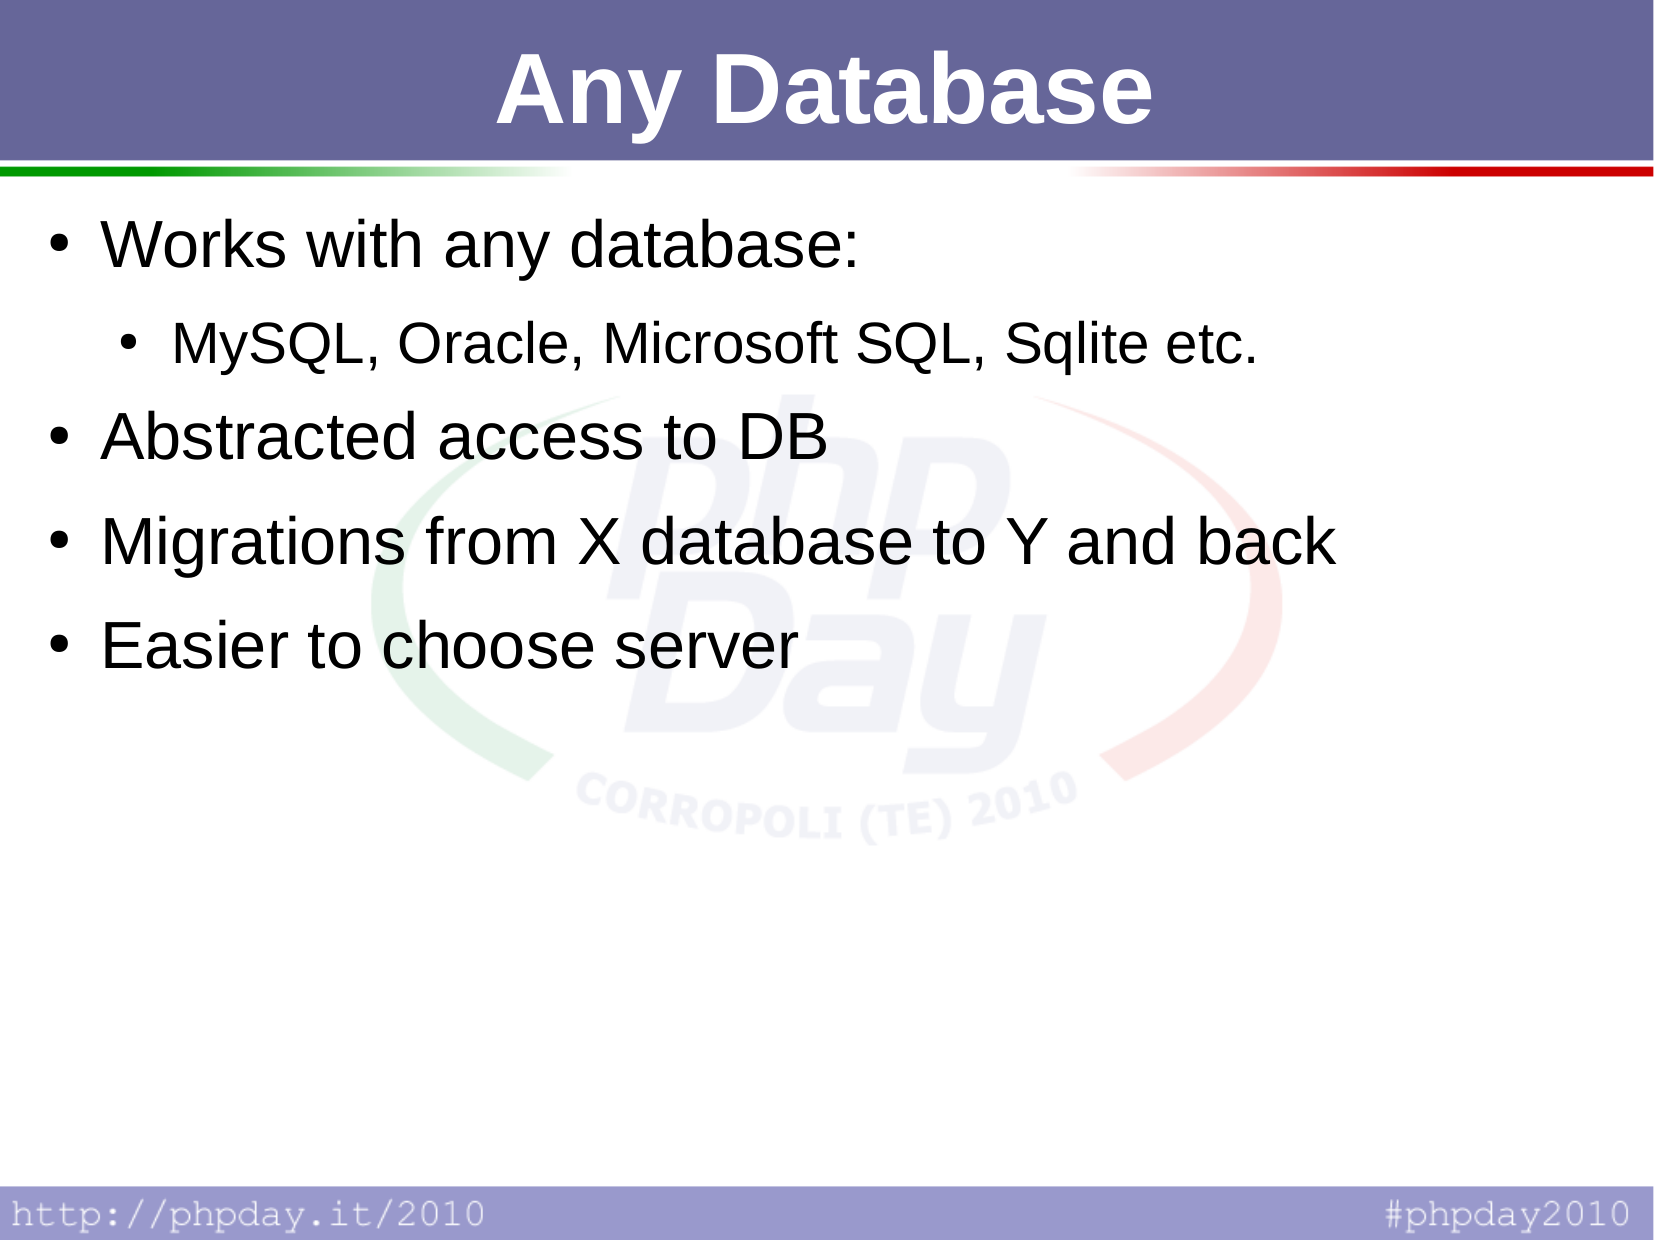

# Any Database
Works with any database:
MySQL, Oracle, Microsoft SQL, Sqlite etc.
Abstracted access to DB
Migrations from X database to Y and back
Easier to choose server